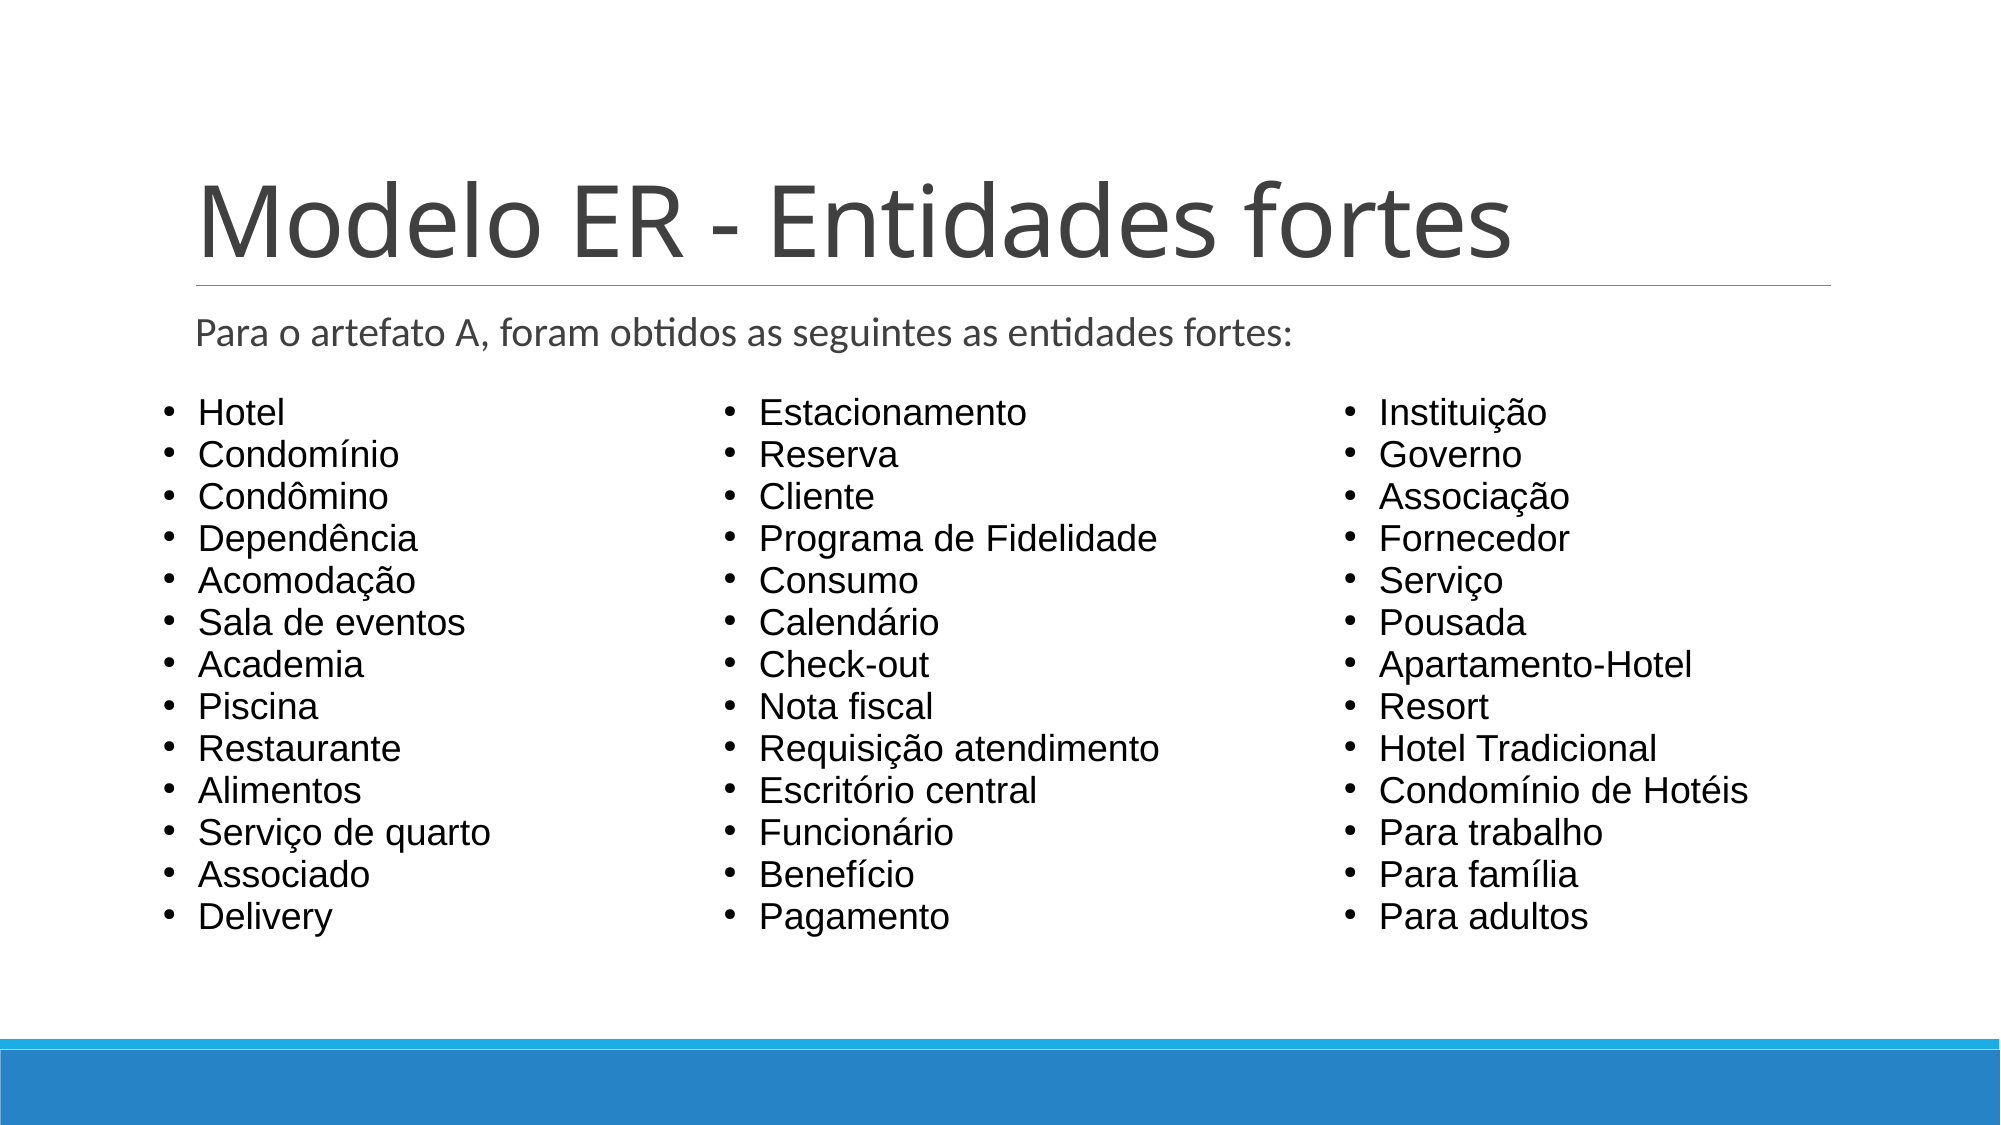

# Modelo ER - Entidades fortes
Para o artefato A, foram obtidos as seguintes as entidades fortes:
Hotel
Condomínio
Condômino
Dependência
Acomodação
Sala de eventos
Academia
Piscina
Restaurante
Alimentos
Serviço de quarto
Associado
Delivery
Estacionamento
Reserva
Cliente
Programa de Fidelidade
Consumo
Calendário
Check-out
Nota fiscal
Requisição atendimento
Escritório central
Funcionário
Benefício
Pagamento
Instituição
Governo
Associação
Fornecedor
Serviço
Pousada
Apartamento-Hotel
Resort
Hotel Tradicional
Condomínio de Hotéis
Para trabalho
Para família
Para adultos